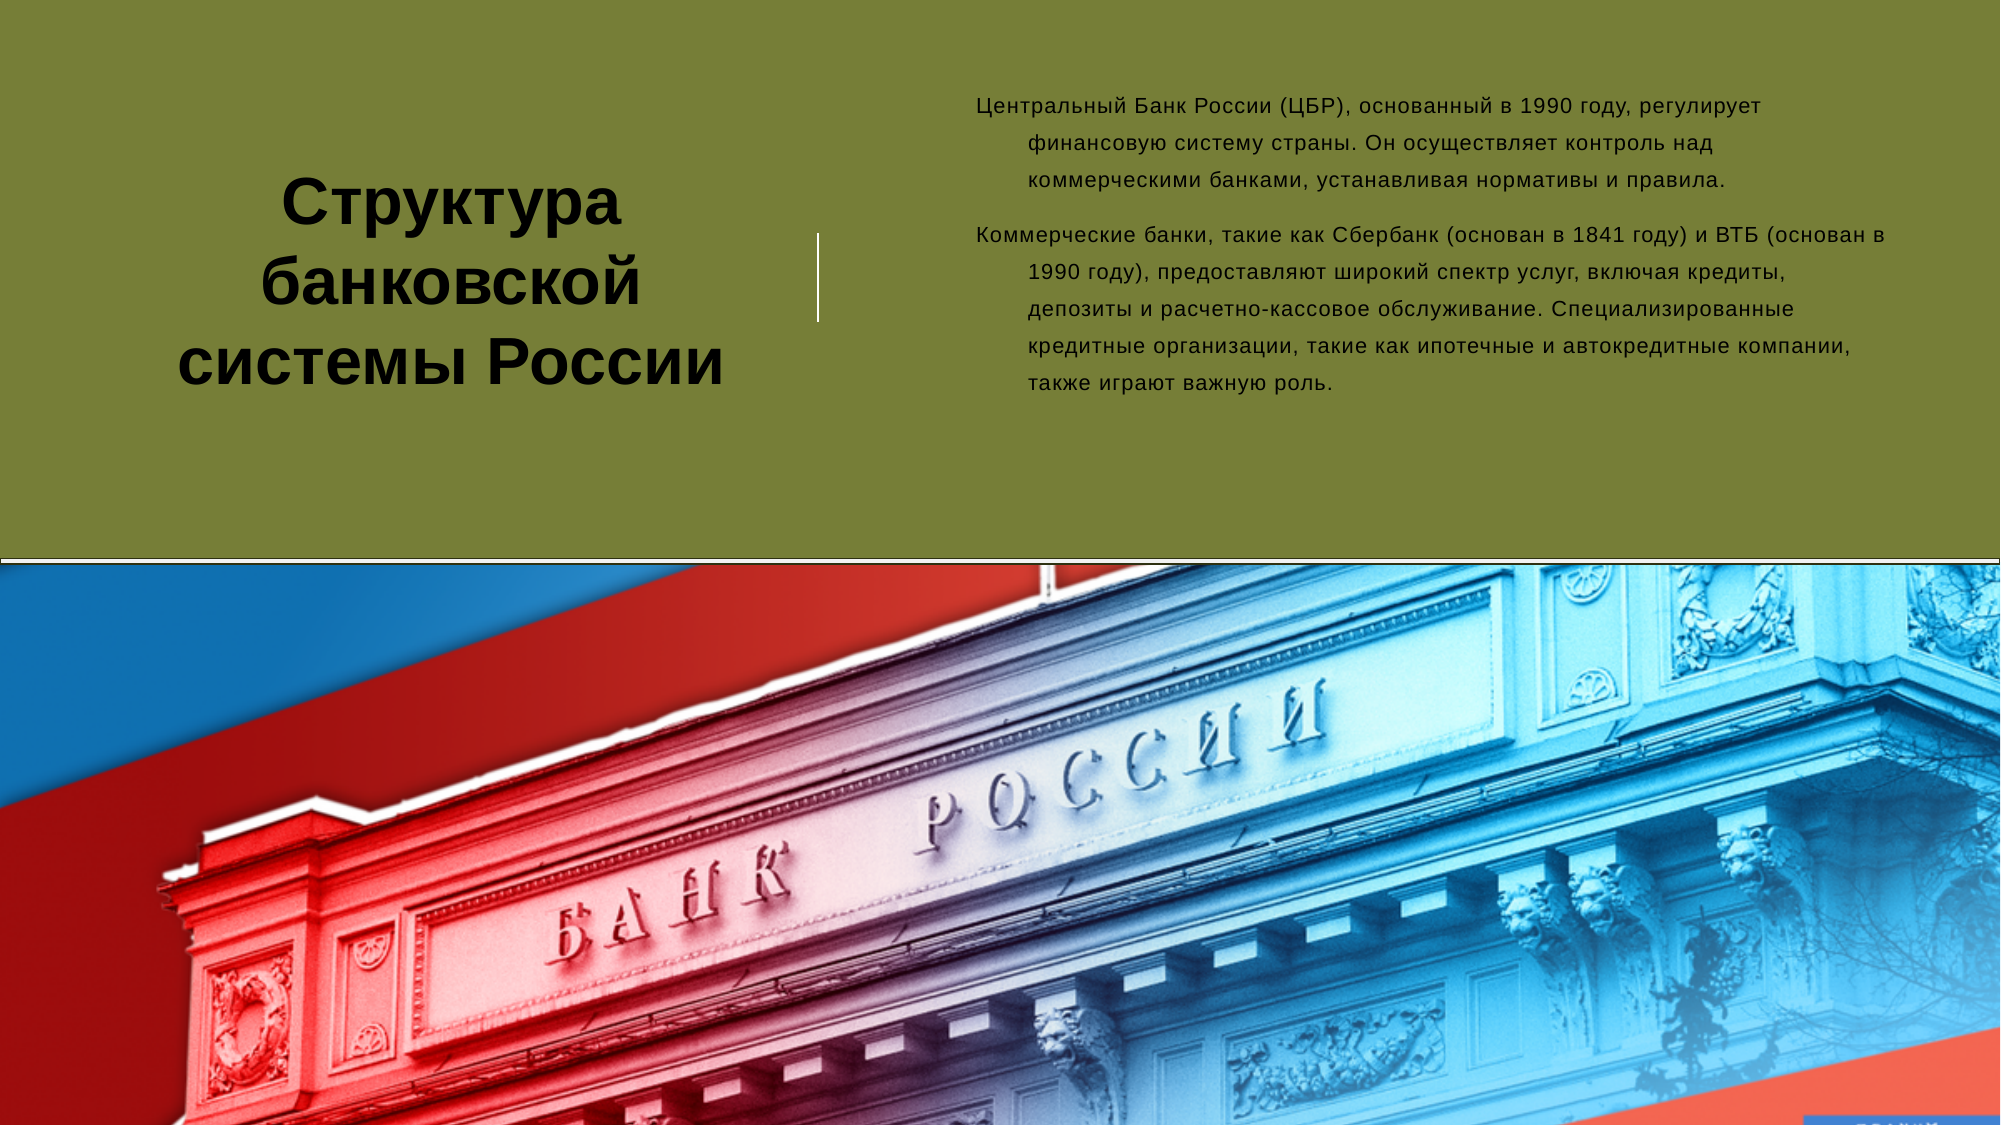

Центральный Банк России (ЦБР), основанный в 1990 году, регулирует финансовую систему страны. Он осуществляет контроль над коммерческими банками, устанавливая нормативы и правила.
Коммерческие банки, такие как Сбербанк (основан в 1841 году) и ВТБ (основан в 1990 году), предоставляют широкий спектр услуг, включая кредиты, депозиты и расчетно-кассовое обслуживание. Специализированные кредитные организации, такие как ипотечные и автокредитные компании, также играют важную роль.
# Структура банковской системы России